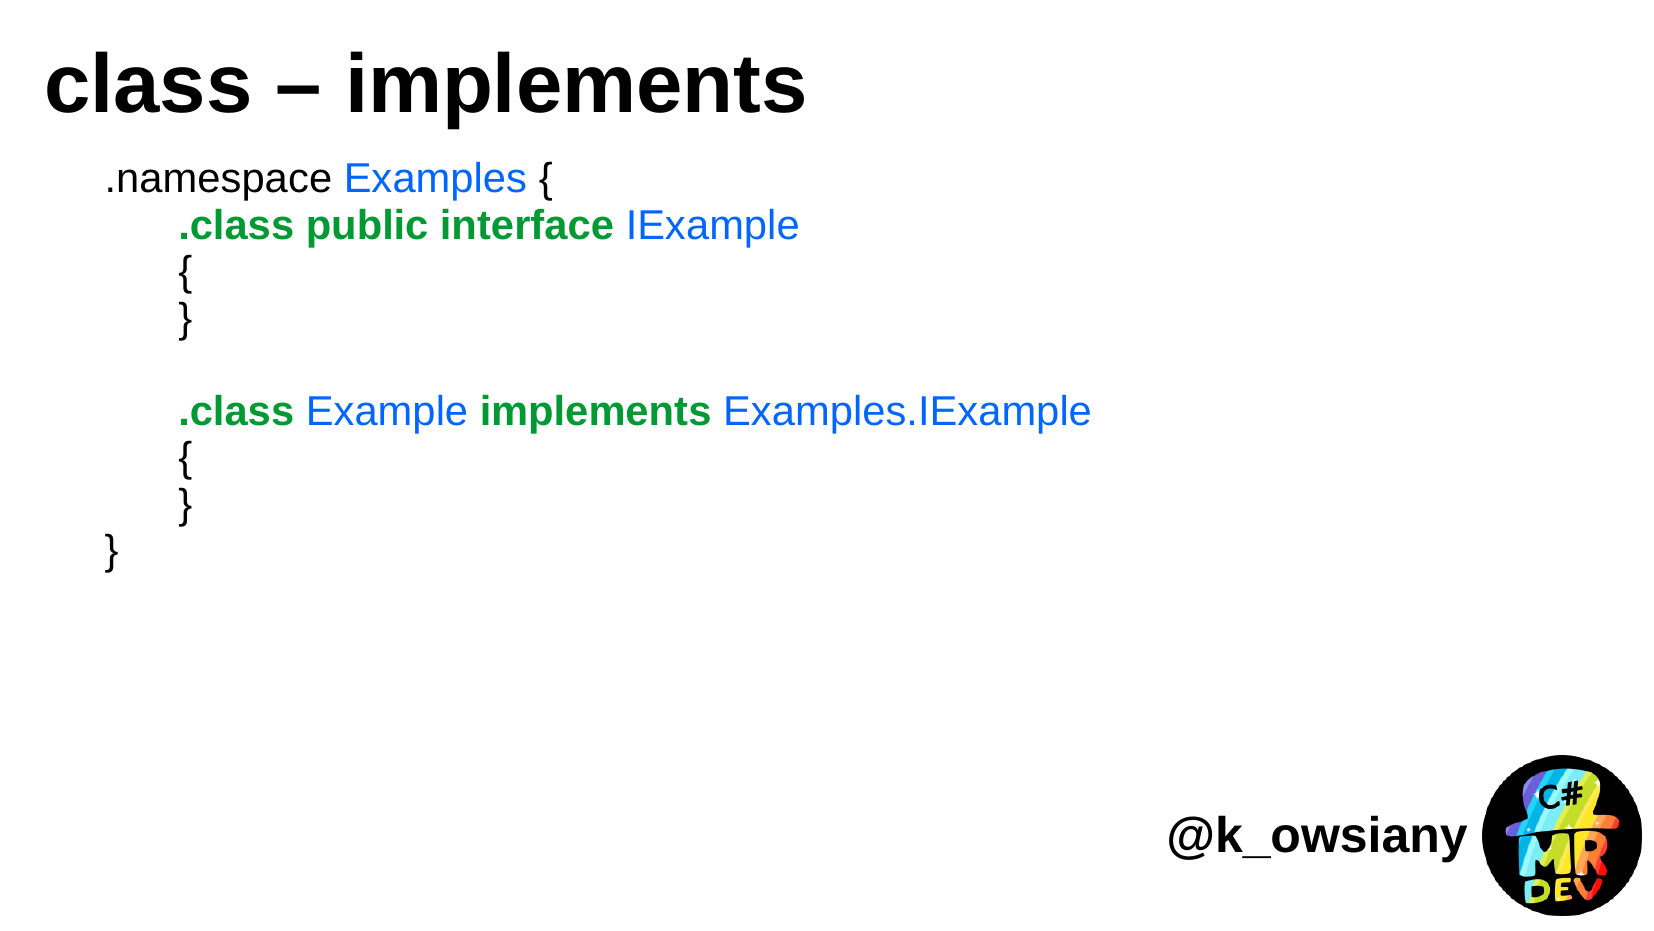

class – implements
.namespace Examples {
	.class public interface IExample
	{
	}
	.class Example implements Examples.IExample
	{
	}
}